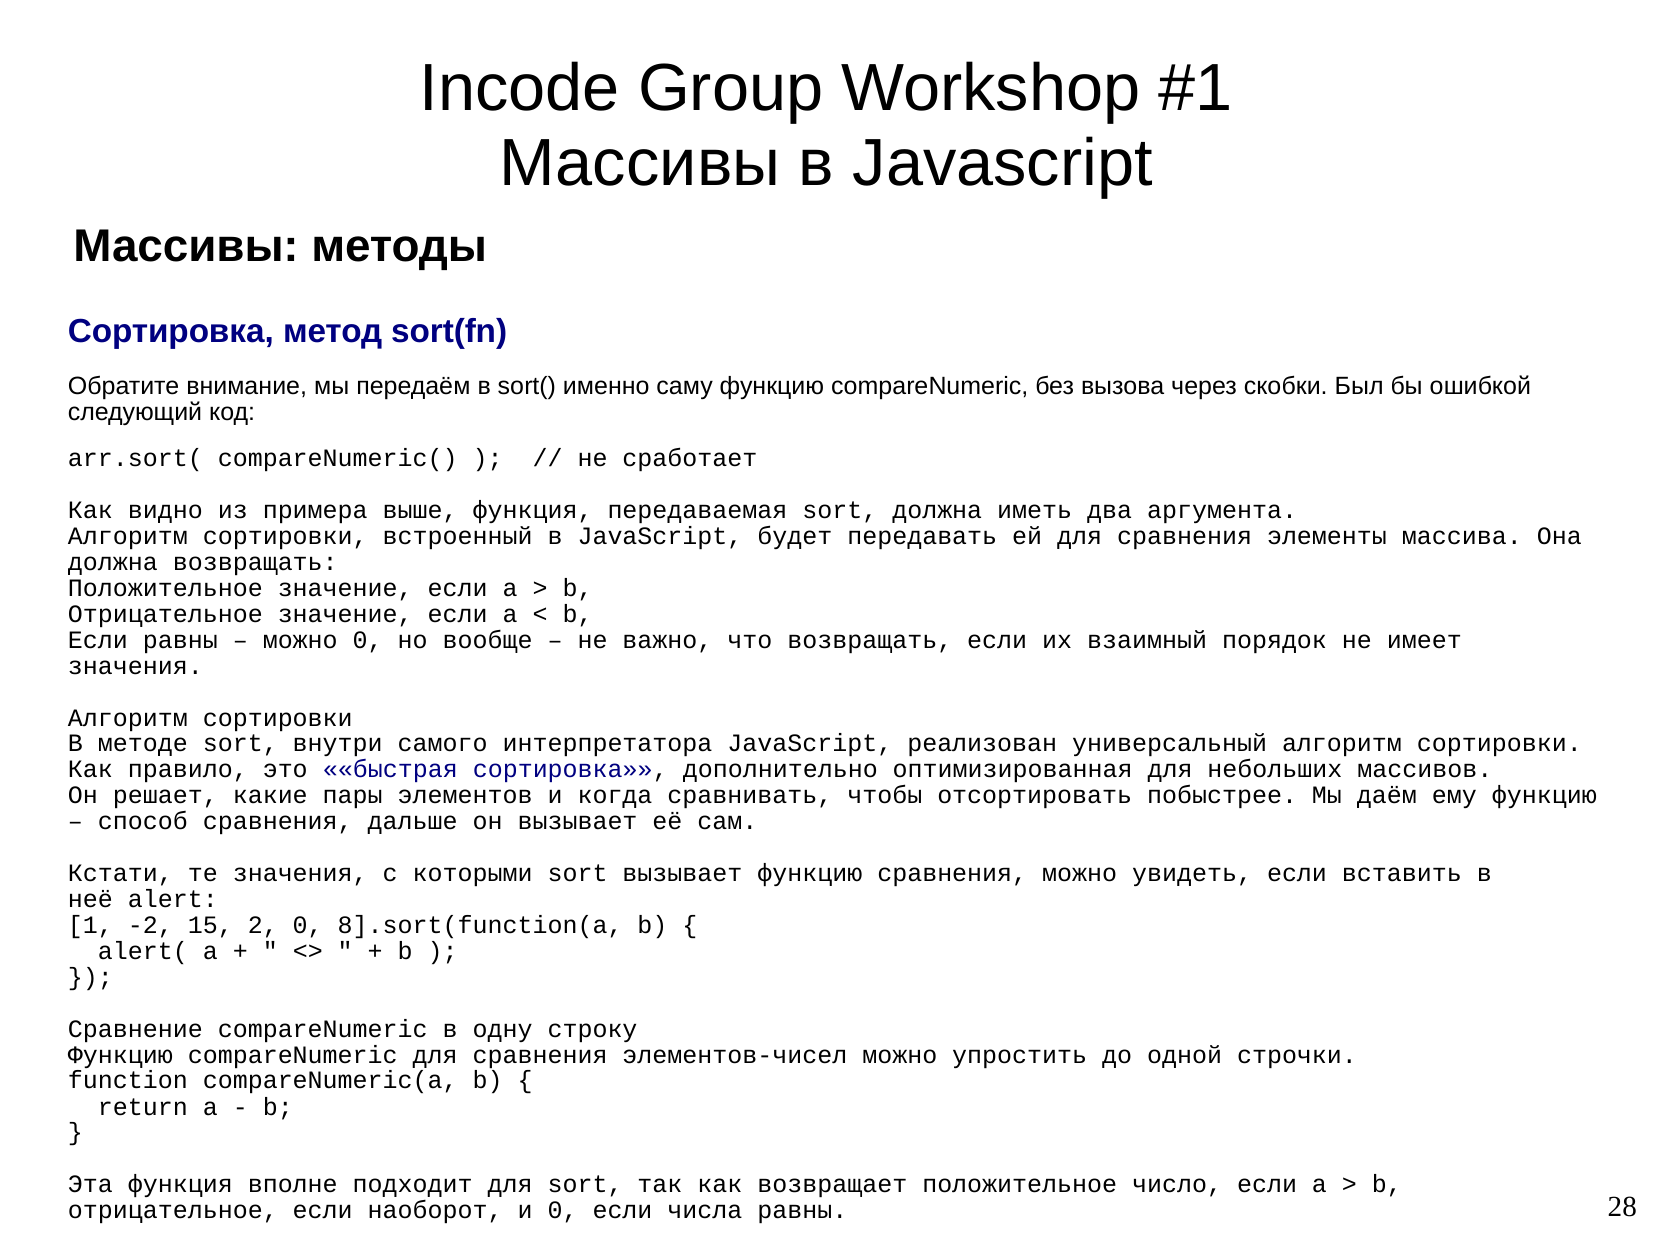

# Incode Group Workshop #1 Массивы в Javascript
Массивы: методы
Сортировка, метод sort(fn)
Обратите внимание, мы передаём в sort() именно саму функцию compareNumeric, без вызова через скобки. Был бы ошибкой следующий код:
arr.sort( compareNumeric() ); // не сработает
Как видно из примера выше, функция, передаваемая sort, должна иметь два аргумента.
Алгоритм сортировки, встроенный в JavaScript, будет передавать ей для сравнения элементы массива. Она должна возвращать:
Положительное значение, если a > b,
Отрицательное значение, если a < b,
Если равны – можно 0, но вообще – не важно, что возвращать, если их взаимный порядок не имеет значения.
Алгоритм сортировки
В методе sort, внутри самого интерпретатора JavaScript, реализован универсальный алгоритм сортировки. Как правило, это ««быстрая сортировка»», дополнительно оптимизированная для небольших массивов.
Он решает, какие пары элементов и когда сравнивать, чтобы отсортировать побыстрее. Мы даём ему функцию – способ сравнения, дальше он вызывает её сам.
Кстати, те значения, с которыми sort вызывает функцию сравнения, можно увидеть, если вставить в неё alert:
[1, -2, 15, 2, 0, 8].sort(function(a, b) {
 alert( a + " <> " + b );
});
Сравнение compareNumeric в одну строку
Функцию compareNumeric для сравнения элементов-чисел можно упростить до одной строчки.
function compareNumeric(a, b) {
 return a - b;
}
Эта функция вполне подходит для sort, так как возвращает положительное число, если a > b, отрицательное, если наоборот, и 0, если числа равны.
28